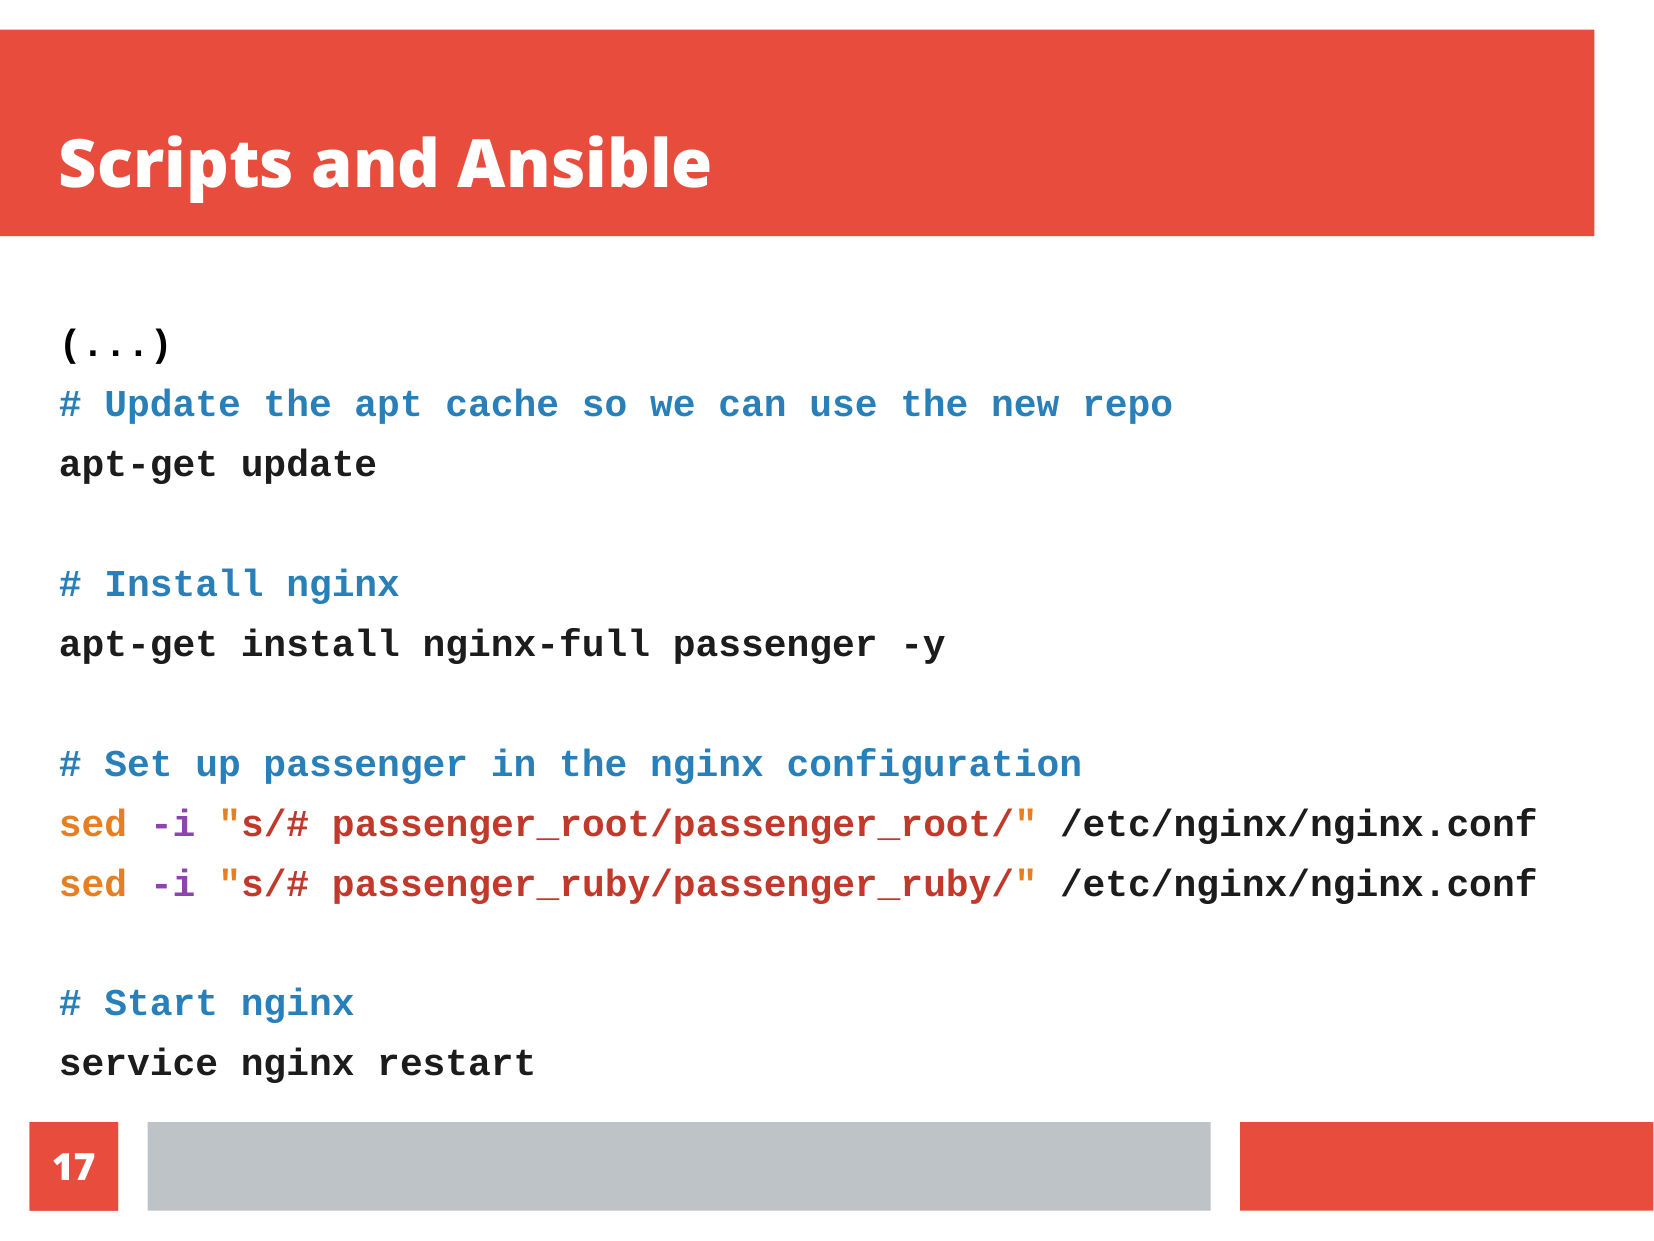

# Scripts and Ansible
(...)
# Update the apt cache so we can use the new repo
apt-get update
# Install nginx
apt-get install nginx-full passenger -y
# Set up passenger in the nginx configuration
sed -i "s/# passenger_root/passenger_root/" /etc/nginx/nginx.conf
sed -i "s/# passenger_ruby/passenger_ruby/" /etc/nginx/nginx.conf
# Start nginx
service nginx restart
17